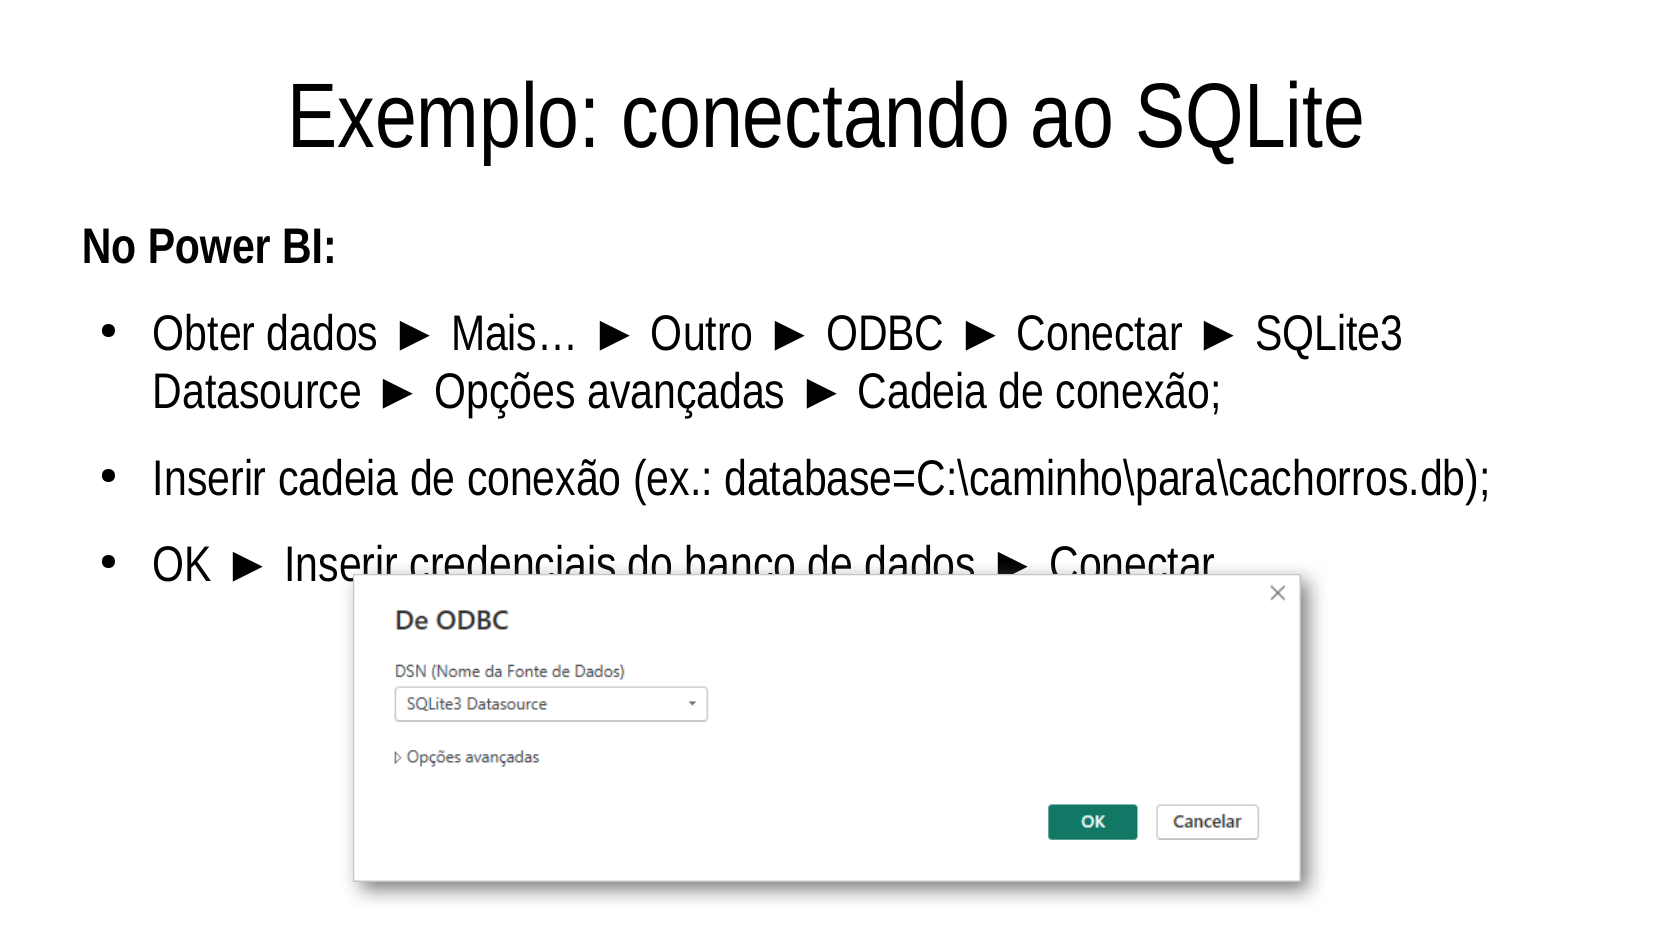

# Exemplo: conectando ao SQLite
No Power BI:
Obter dados ► Mais… ► Outro ► ODBC ► Conectar ► SQLite3 Datasource ► Opções avançadas ► Cadeia de conexão;
Inserir cadeia de conexão (ex.: database=C:\caminho\para\cachorros.db);
OK ► Inserir credenciais do banco de dados ► Conectar.